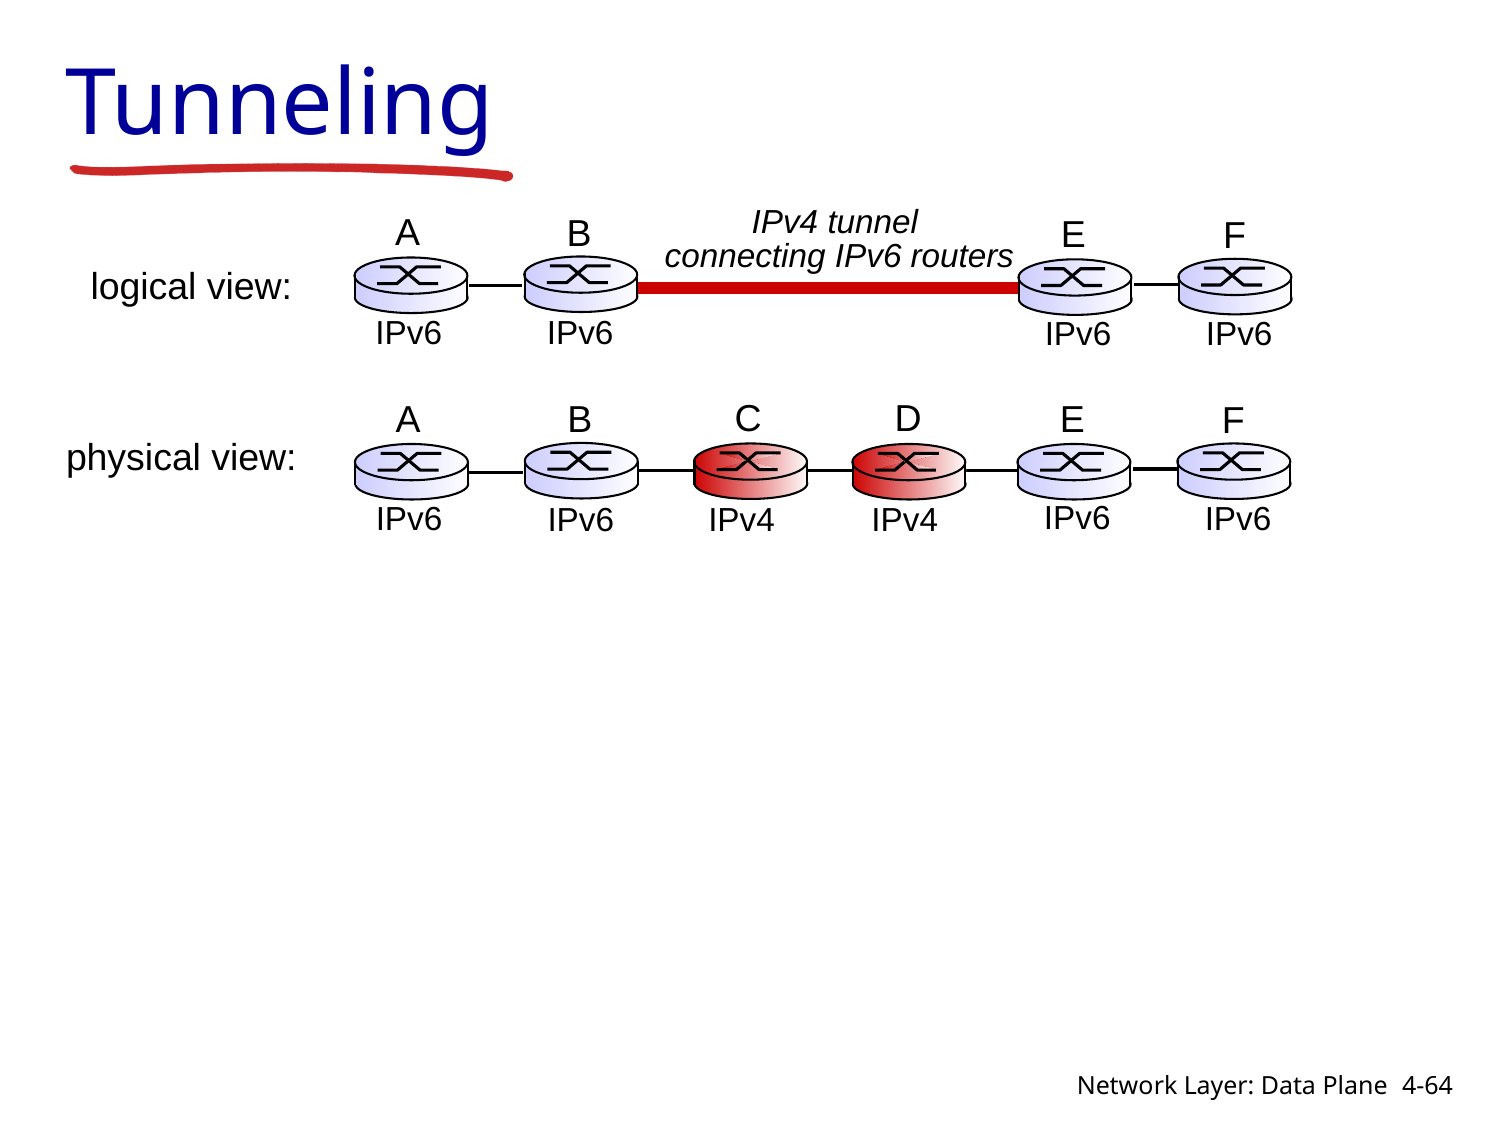

# Tunneling
IPv4 tunnel
connecting IPv6 routers
A
B
IPv6
IPv6
E
F
IPv6
IPv6
logical view:
C
D
A
B
IPv6
IPv6
E
F
IPv6
IPv6
physical view:
IPv4
IPv4
Network Layer: Data Plane